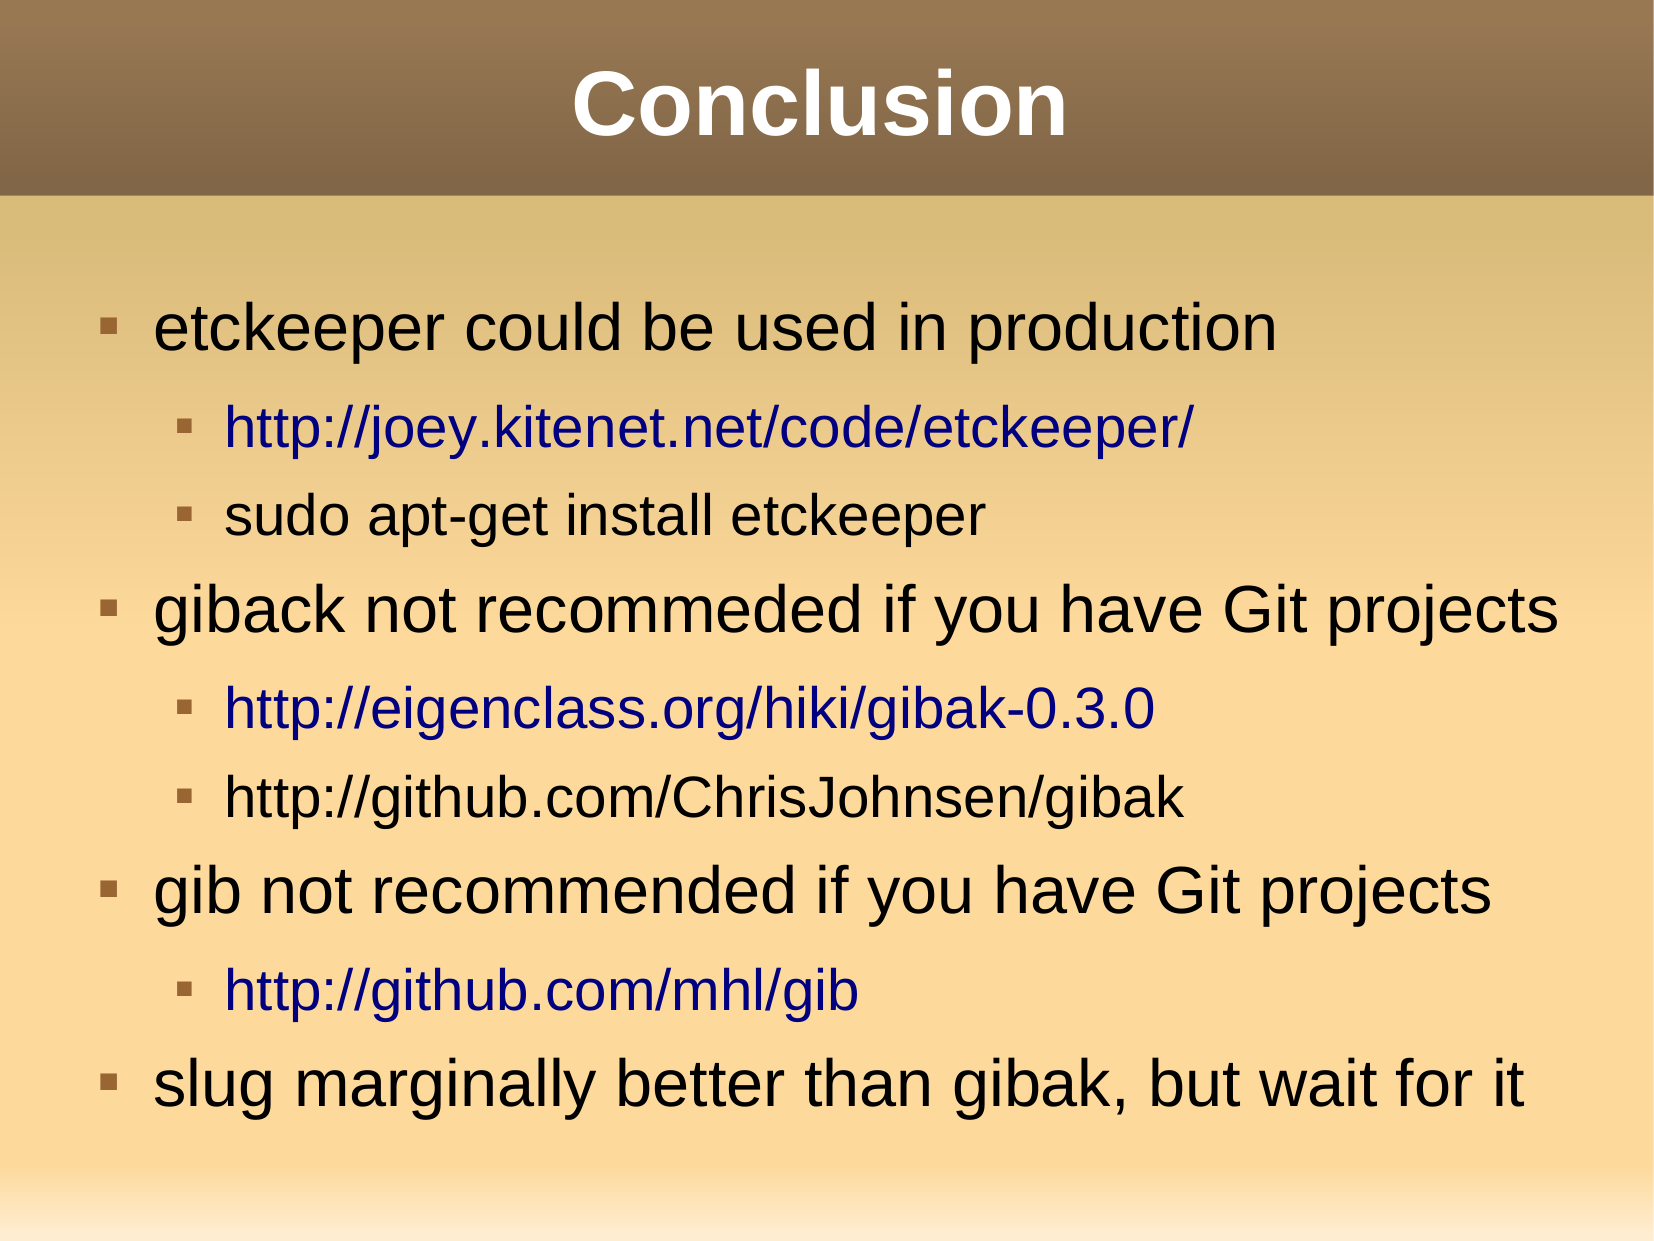

# Conclusion
etckeeper could be used in production
http://joey.kitenet.net/code/etckeeper/
sudo apt-get install etckeeper
giback not recommeded if you have Git projects
http://eigenclass.org/hiki/gibak-0.3.0
http://github.com/ChrisJohnsen/gibak
gib not recommended if you have Git projects
http://github.com/mhl/gib
slug marginally better than gibak, but wait for it